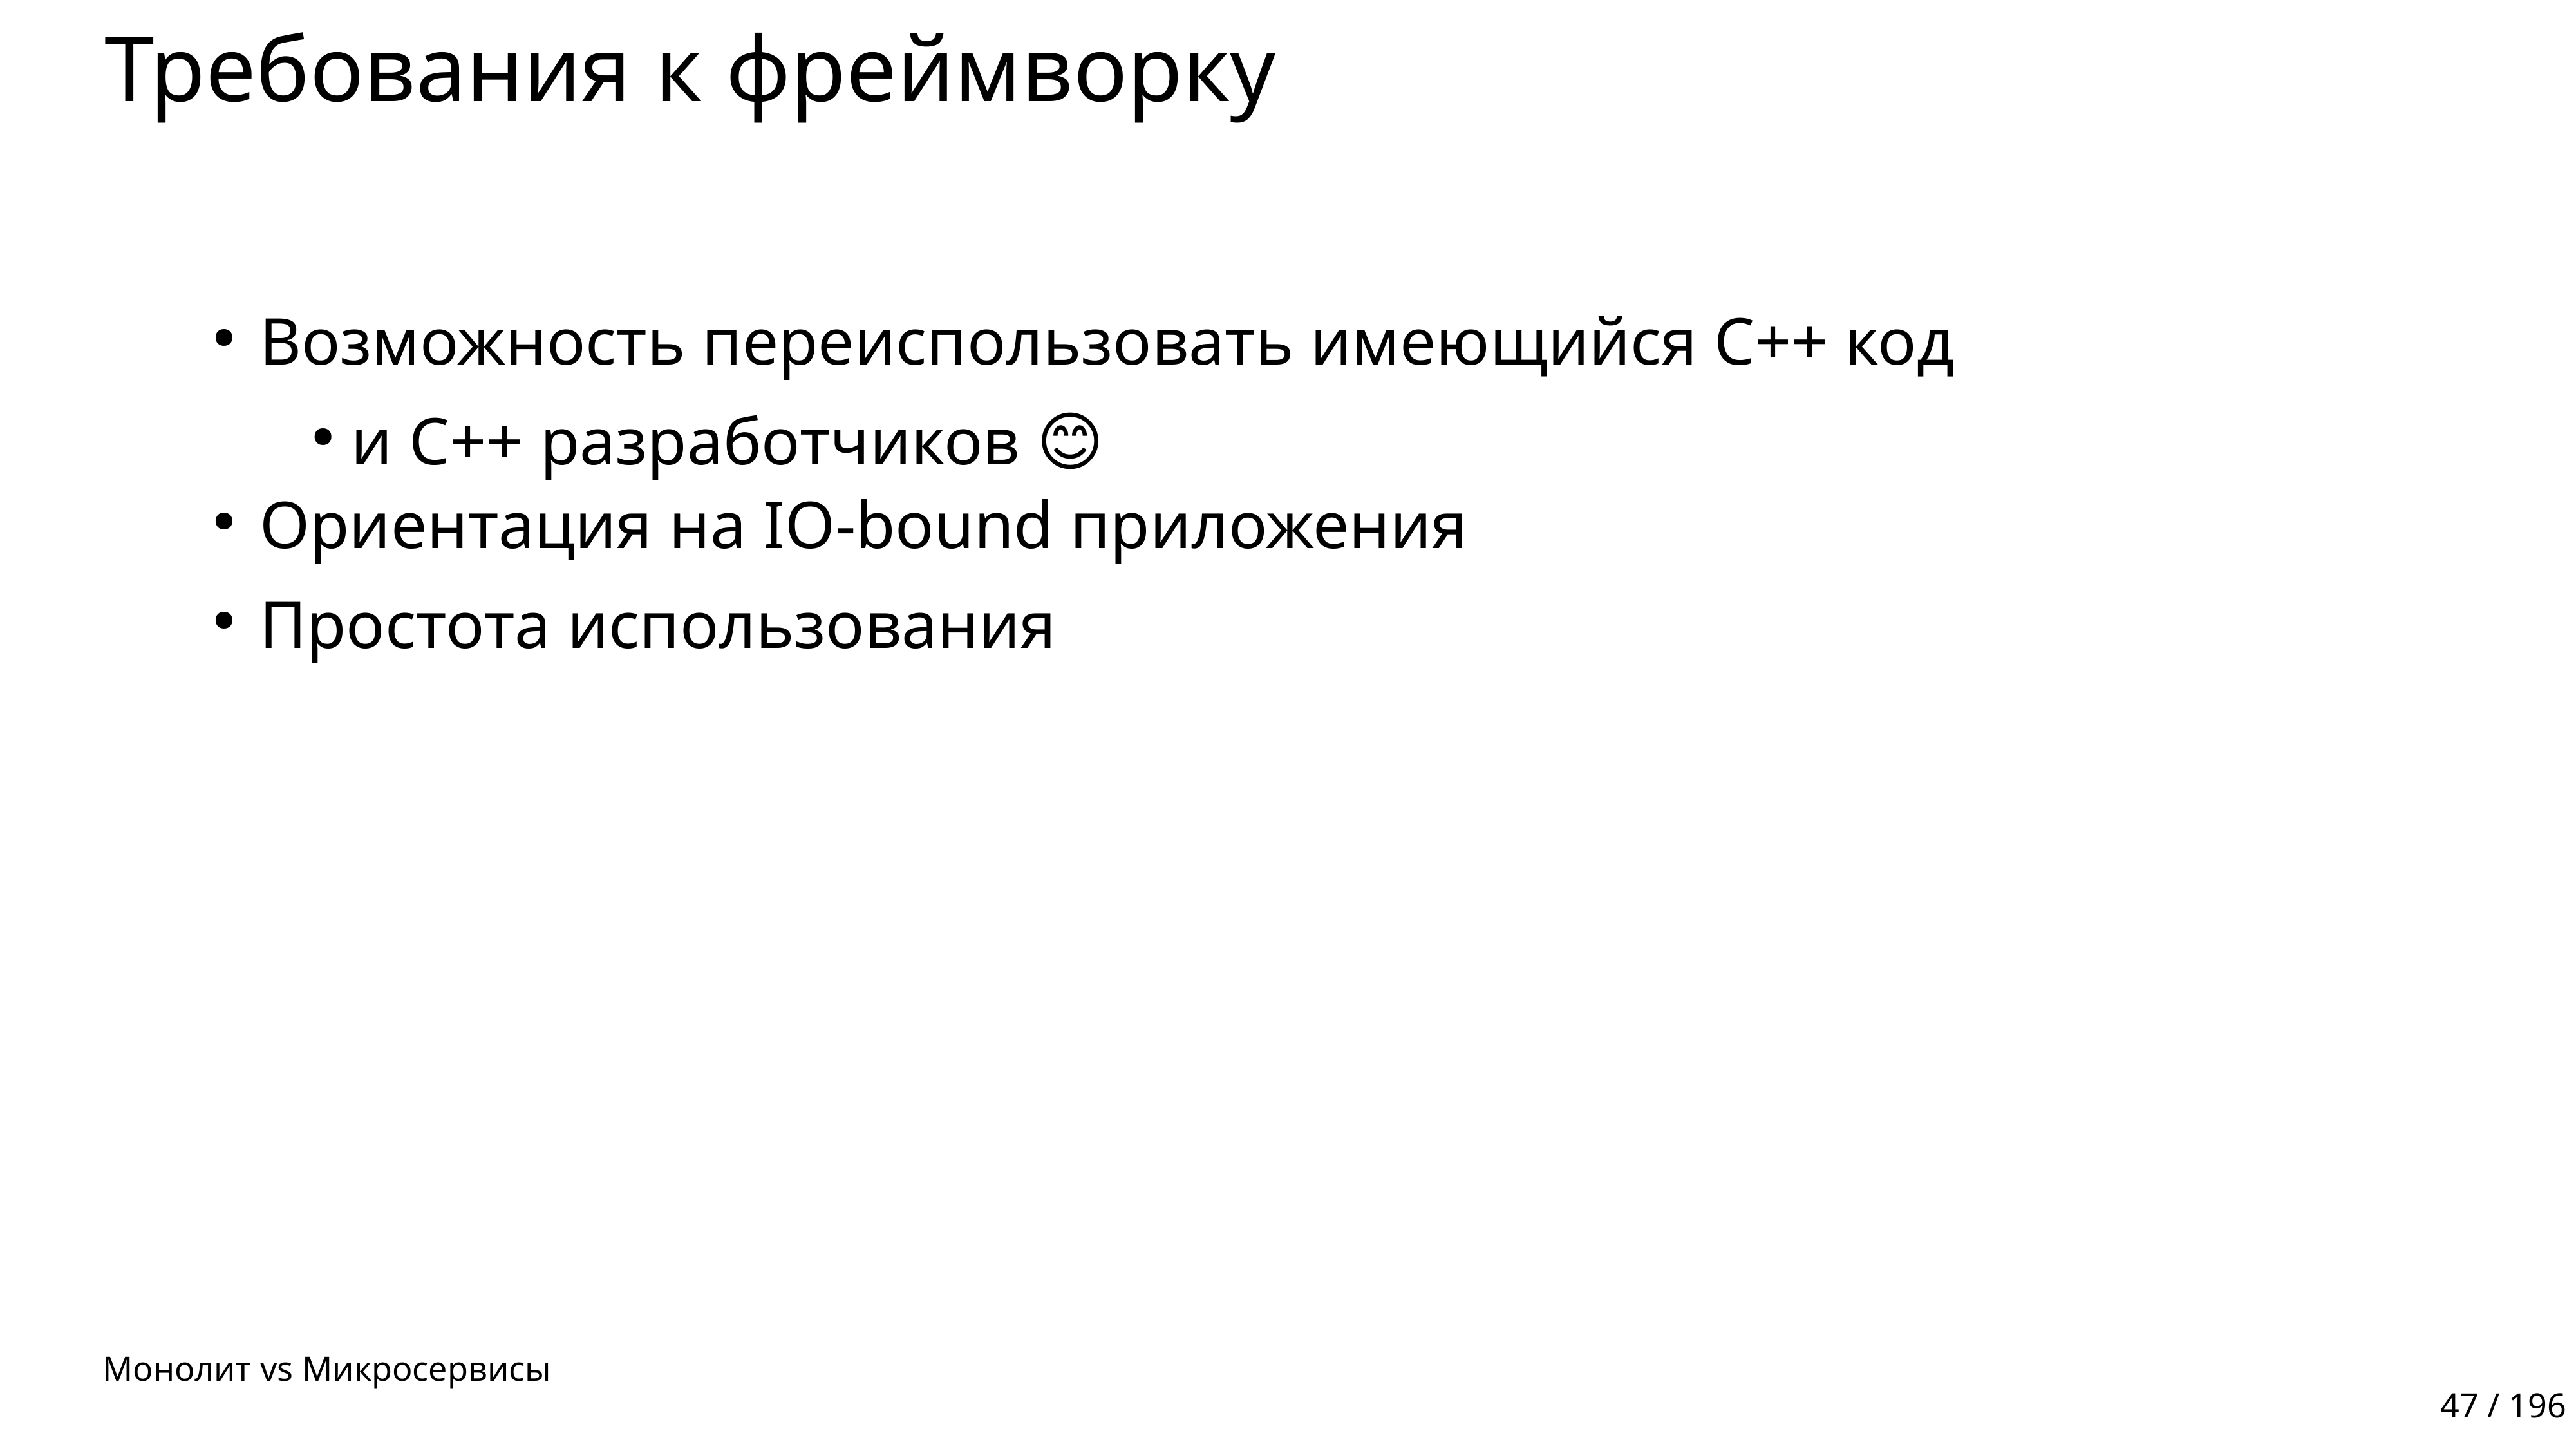

Требования к фреймворку
# Возможность переиспользовать имеющийся C++ код
 и С++ разработчиков 😊
 Ориентация на IO-bound приложения
 Простота использования
Монолит vs Микросервисы